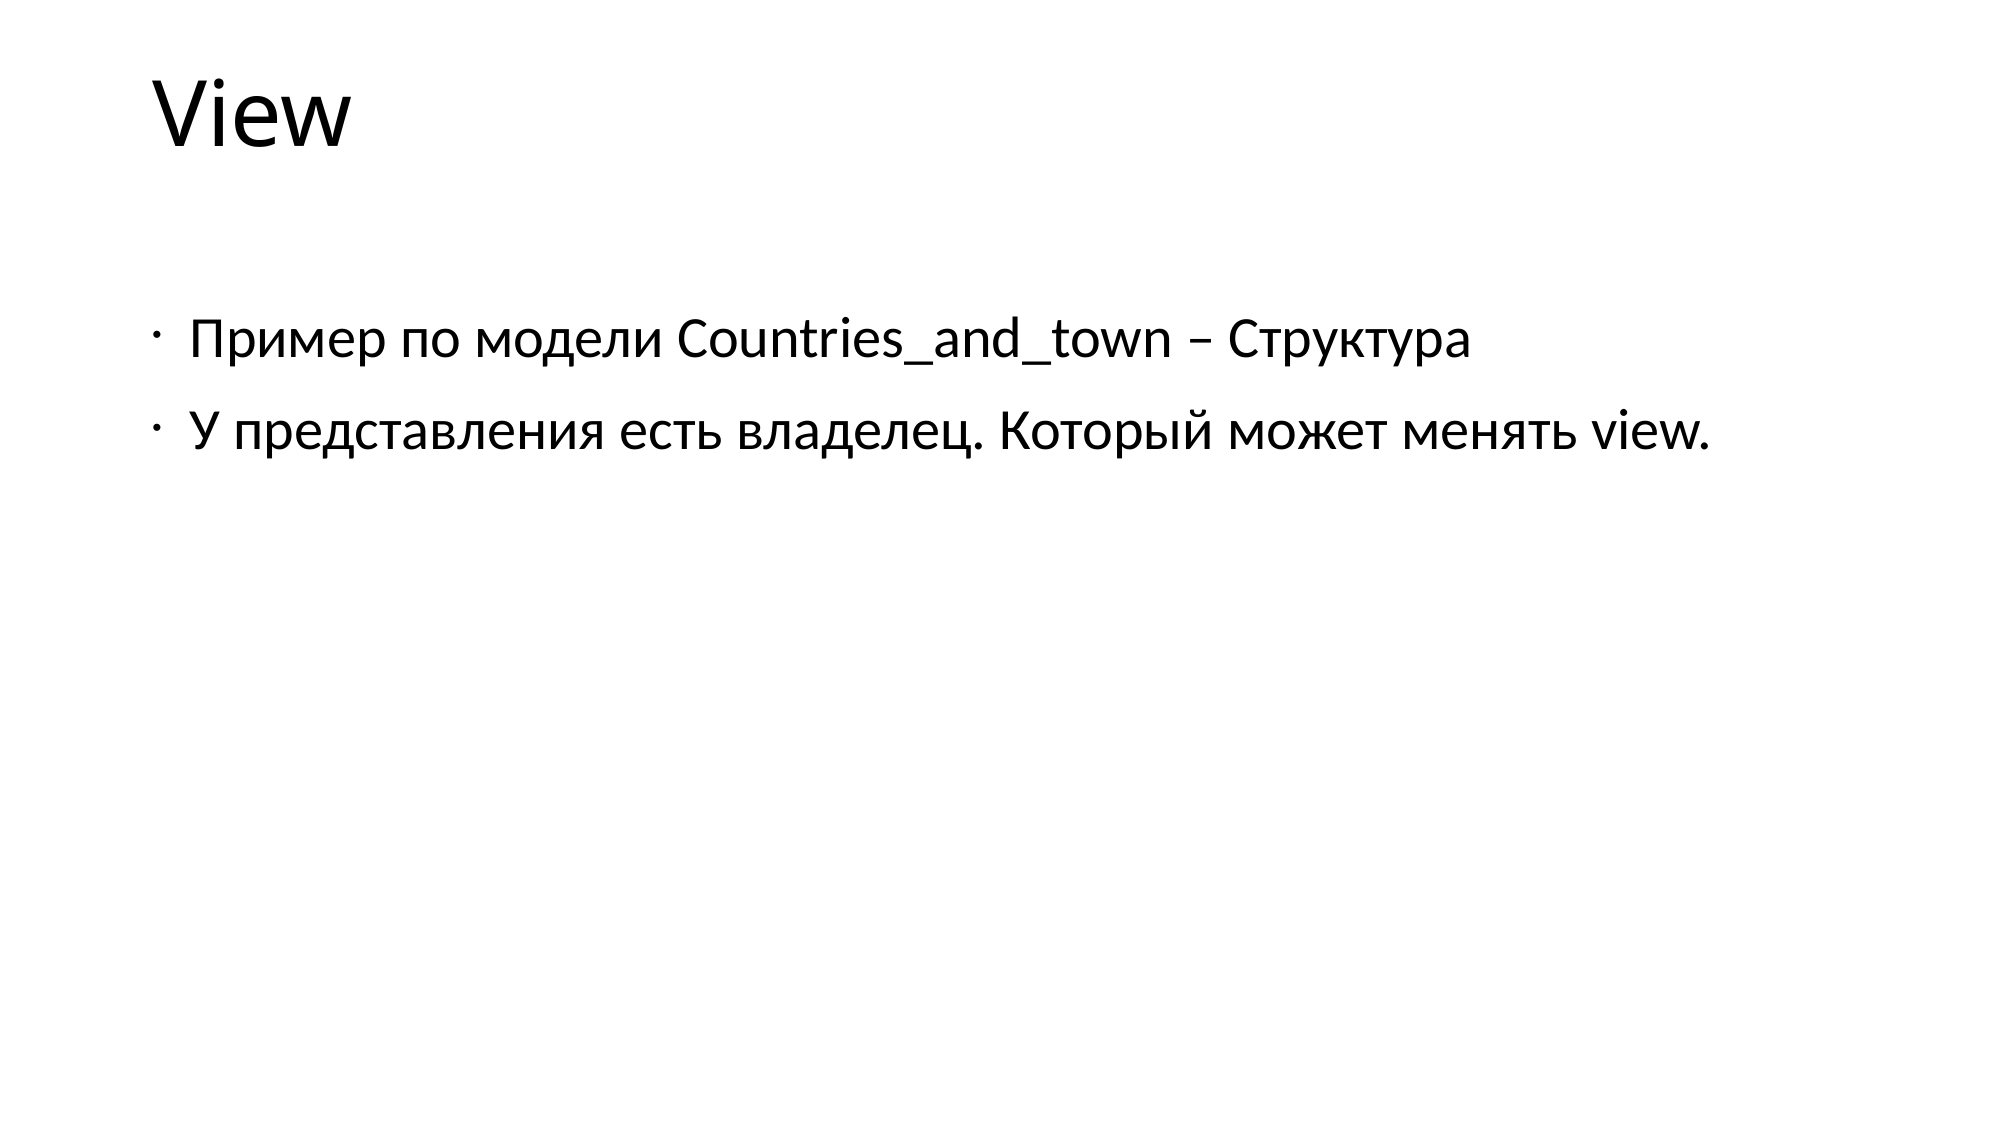

# View
Пример по модели Countries_and_town – Структура
У представления есть владелец. Который может менять view.